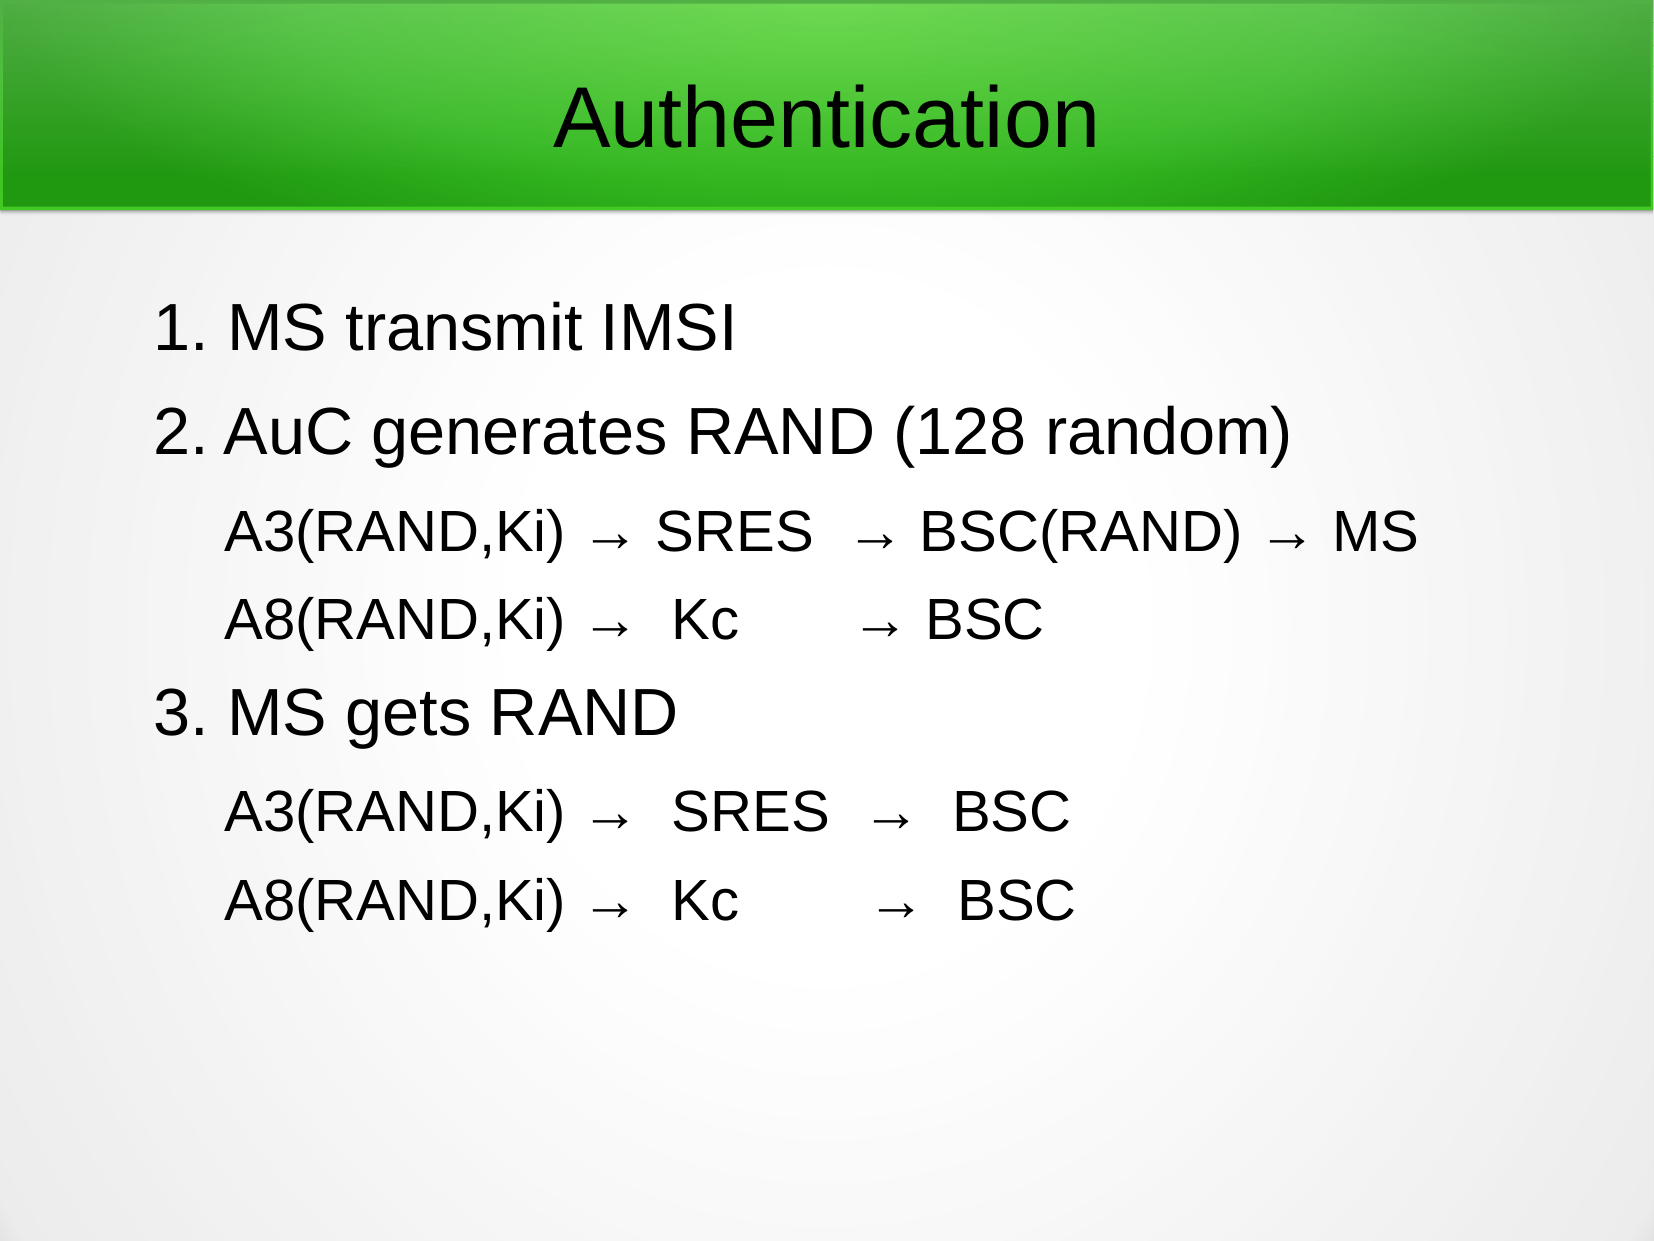

# Authentication
1. MS transmit IMSI
2. AuC generates RAND (128 random)
A3(RAND,Ki) → SRES → BSC(RAND) → MS
A8(RAND,Ki) → Kc → BSC
3. MS gets RAND
A3(RAND,Ki) → SRES → BSC
A8(RAND,Ki) → Kc → BSC